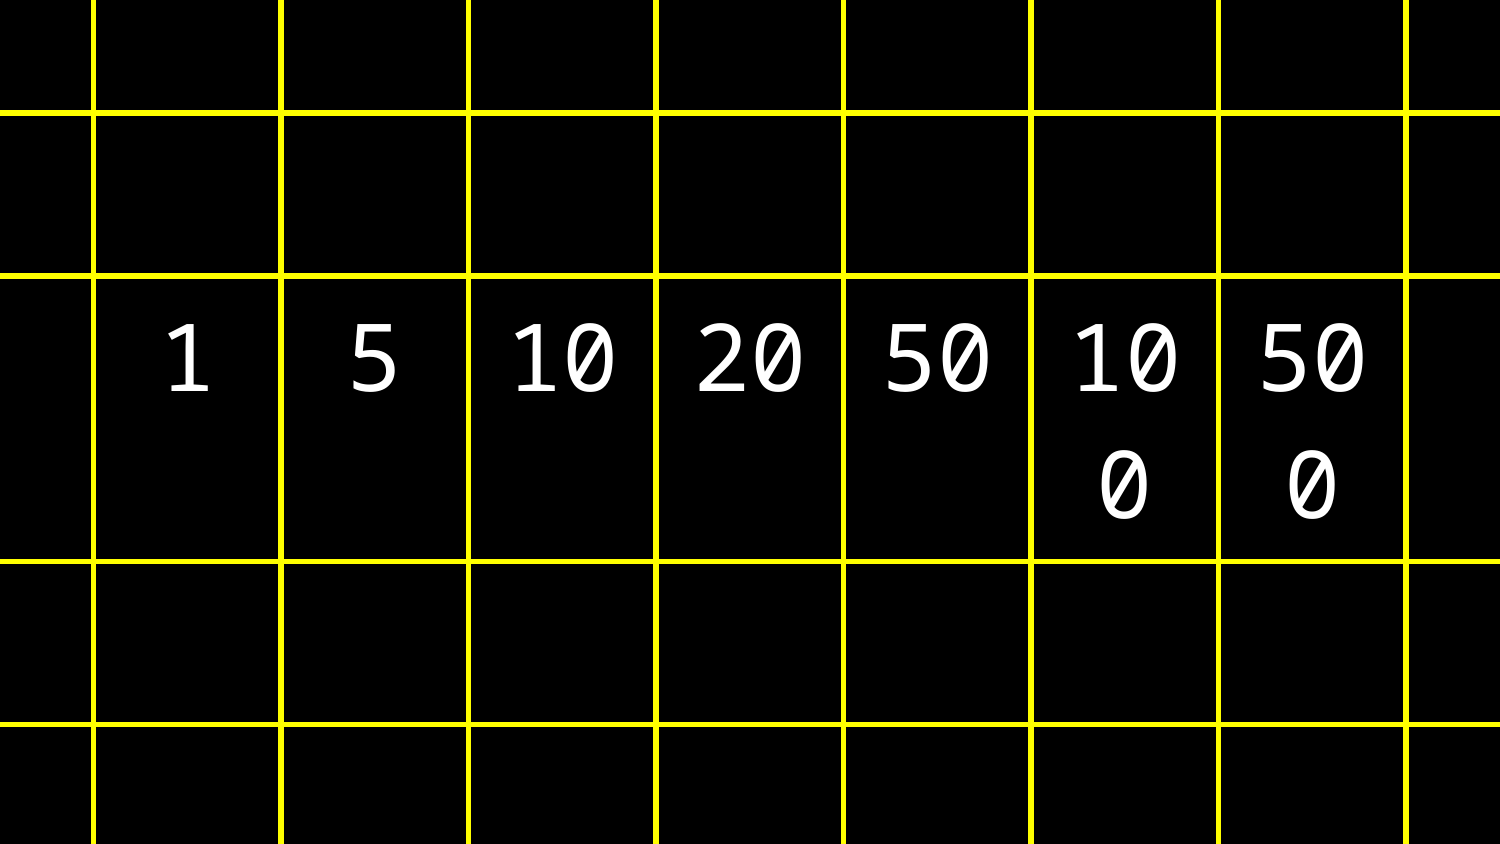

| | | | | | | | | |
| --- | --- | --- | --- | --- | --- | --- | --- | --- |
| | | | | | | | | |
| | 1 | 5 | 10 | 20 | 50 | 100 | 500 | |
| | | | | | | | | |
| | | | | | | | | |